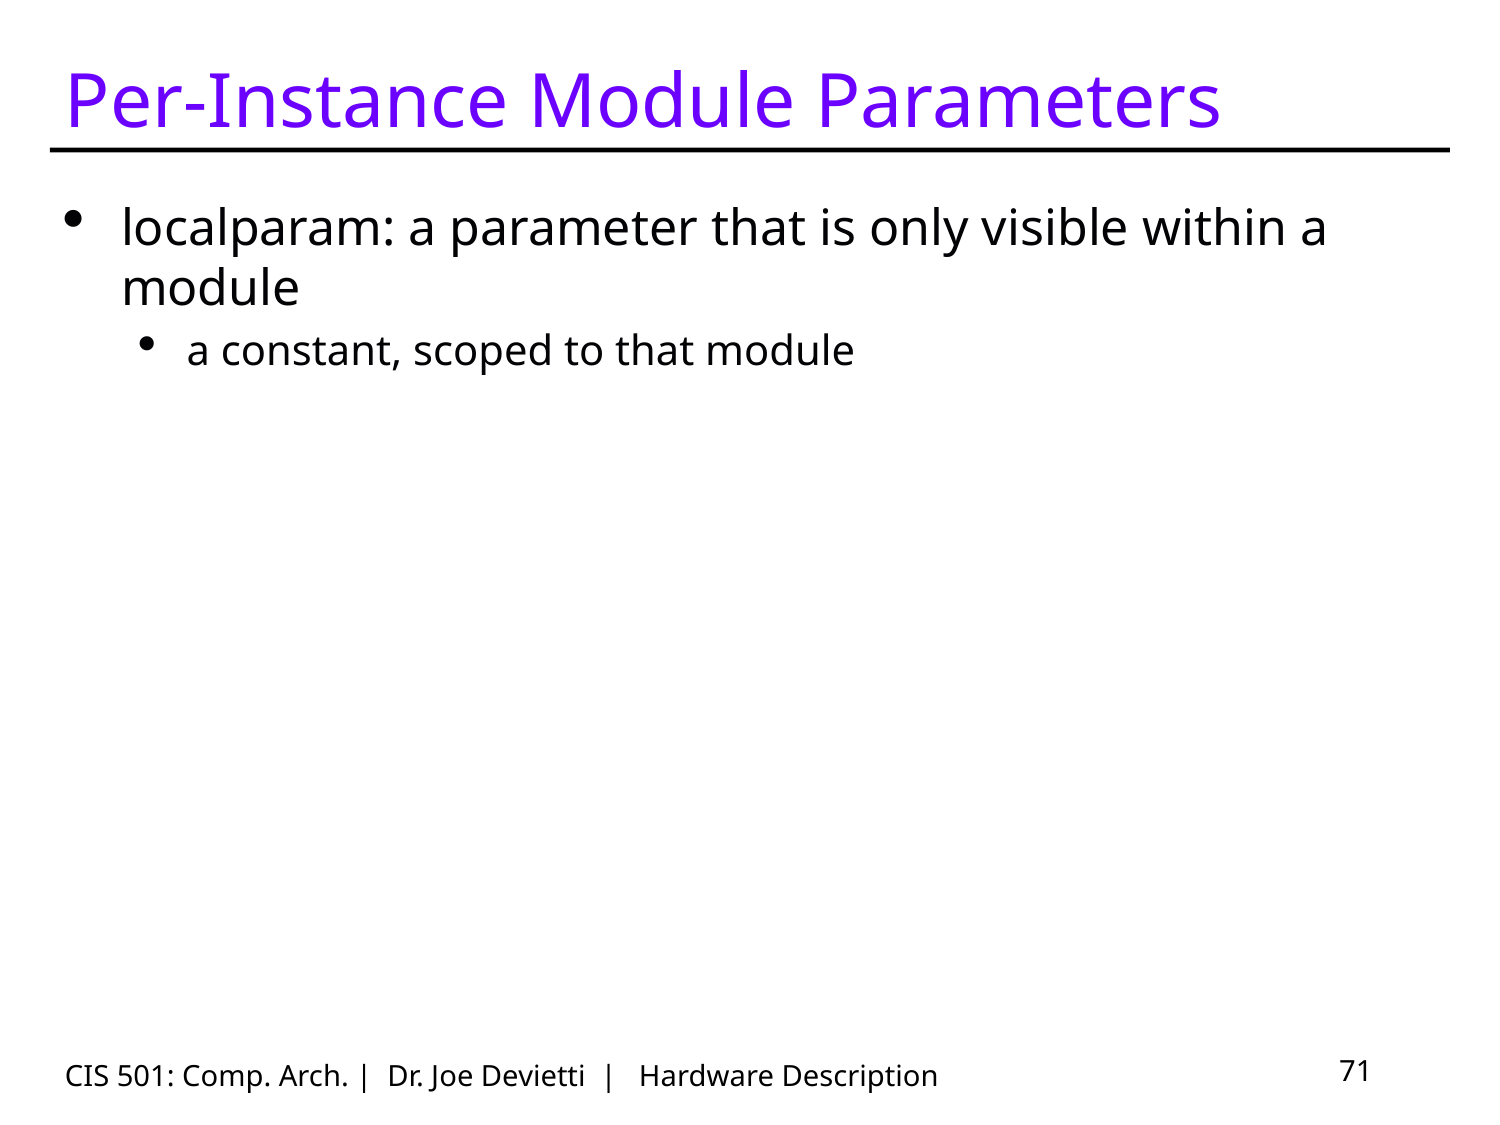

Per-Instance Module Parameters
localparam: a parameter that is only visible within a module
a constant, scoped to that module
CIS 501: Comp. Arch. | Dr. Joe Devietti | Hardware Description